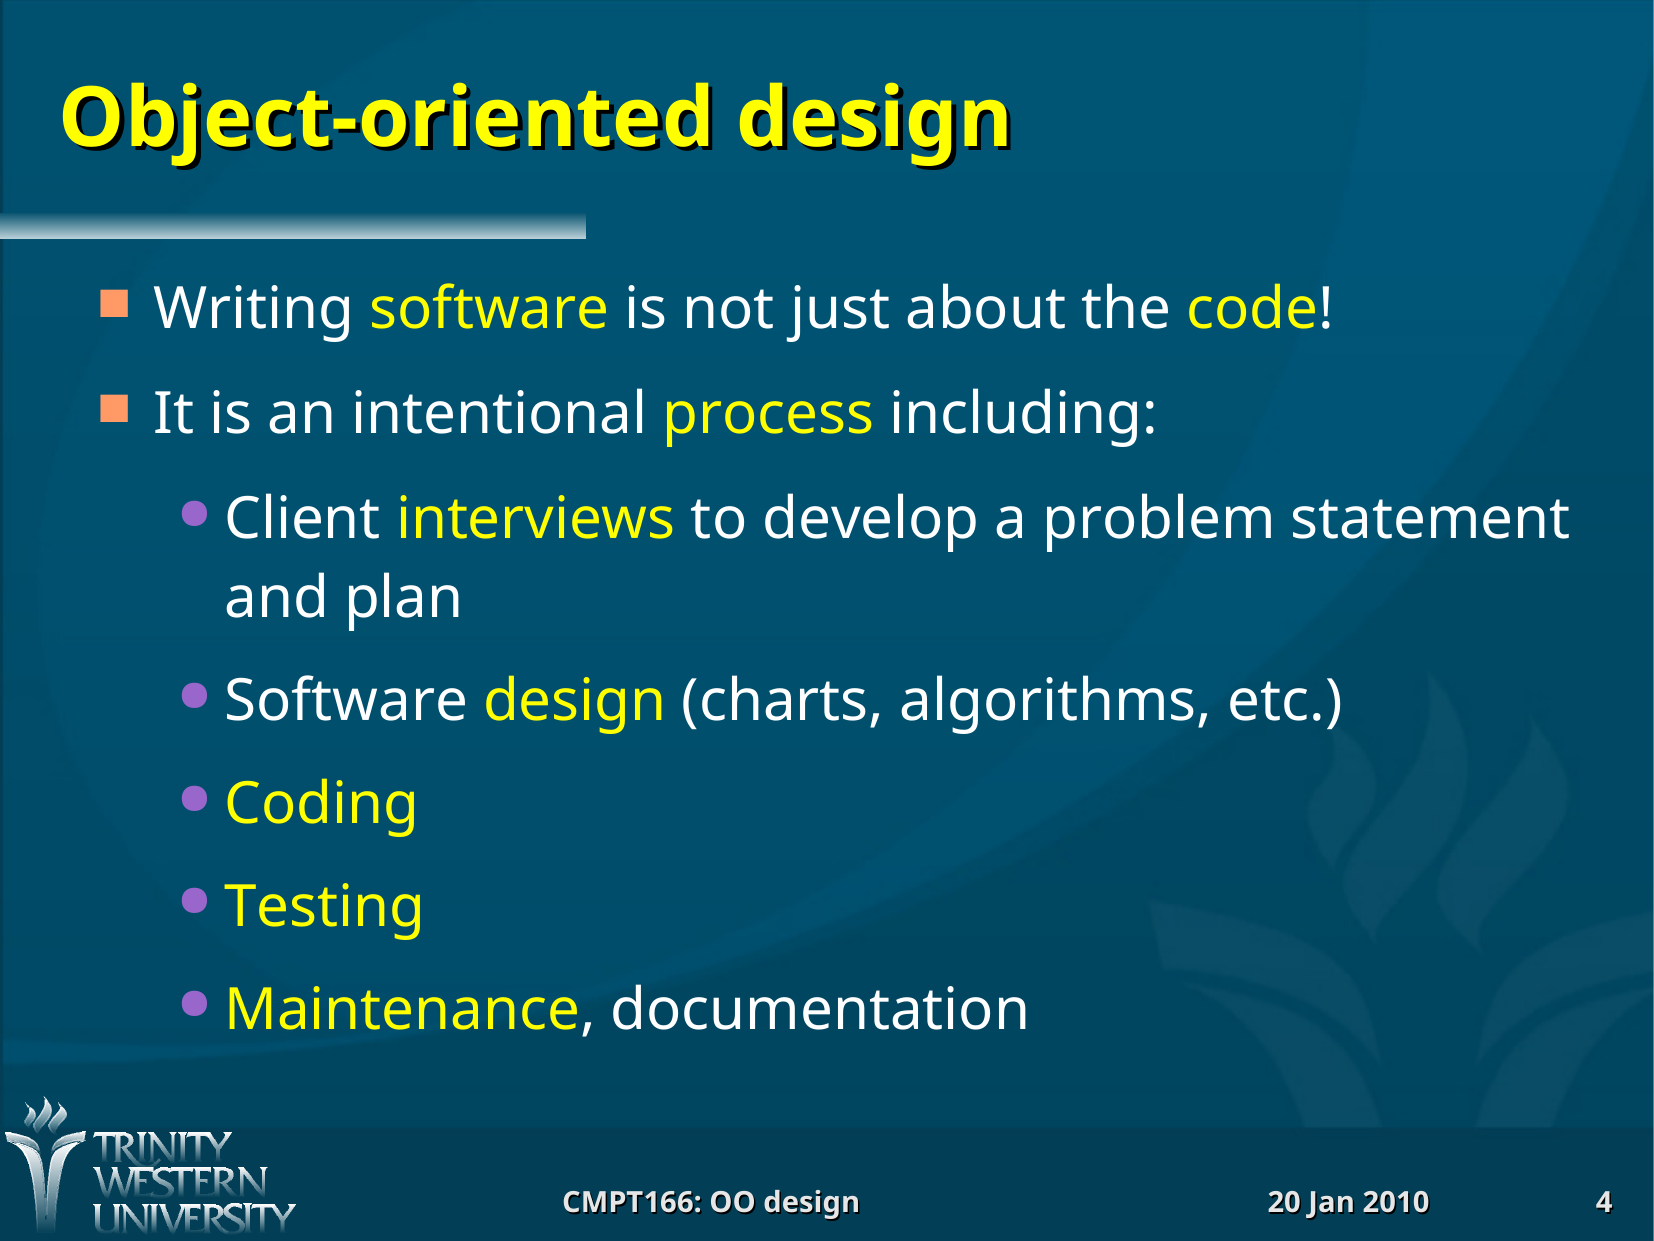

# Object-oriented design
Writing software is not just about the code!
It is an intentional process including:
Client interviews to develop a problem statement and plan
Software design (charts, algorithms, etc.)
Coding
Testing
Maintenance, documentation
CMPT166: OO design
20 Jan 2010
4